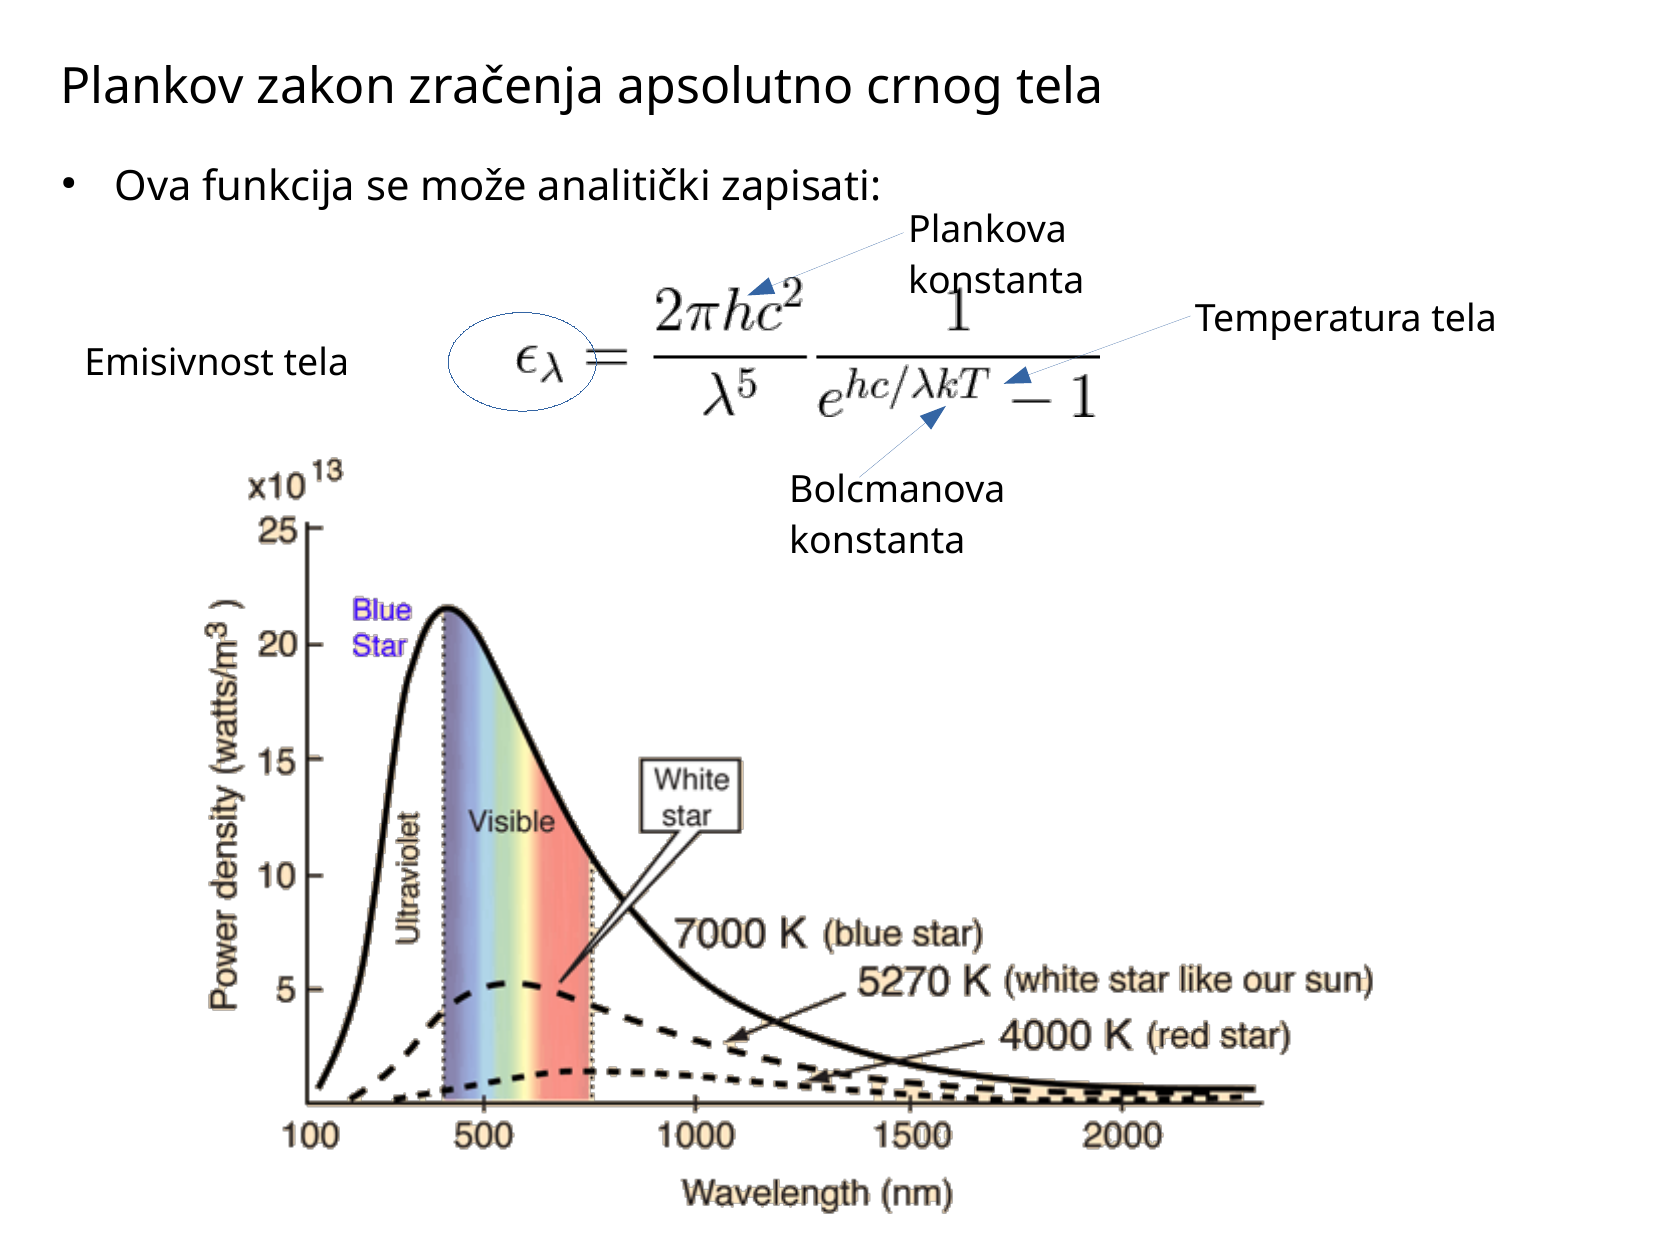

# Plankov zakon zračenja apsolutno crnog tela
Ova funkcija se može analitički zapisati:
Plankova konstanta
Temperatura tela
Emisivnost tela
Bolcmanova konstanta